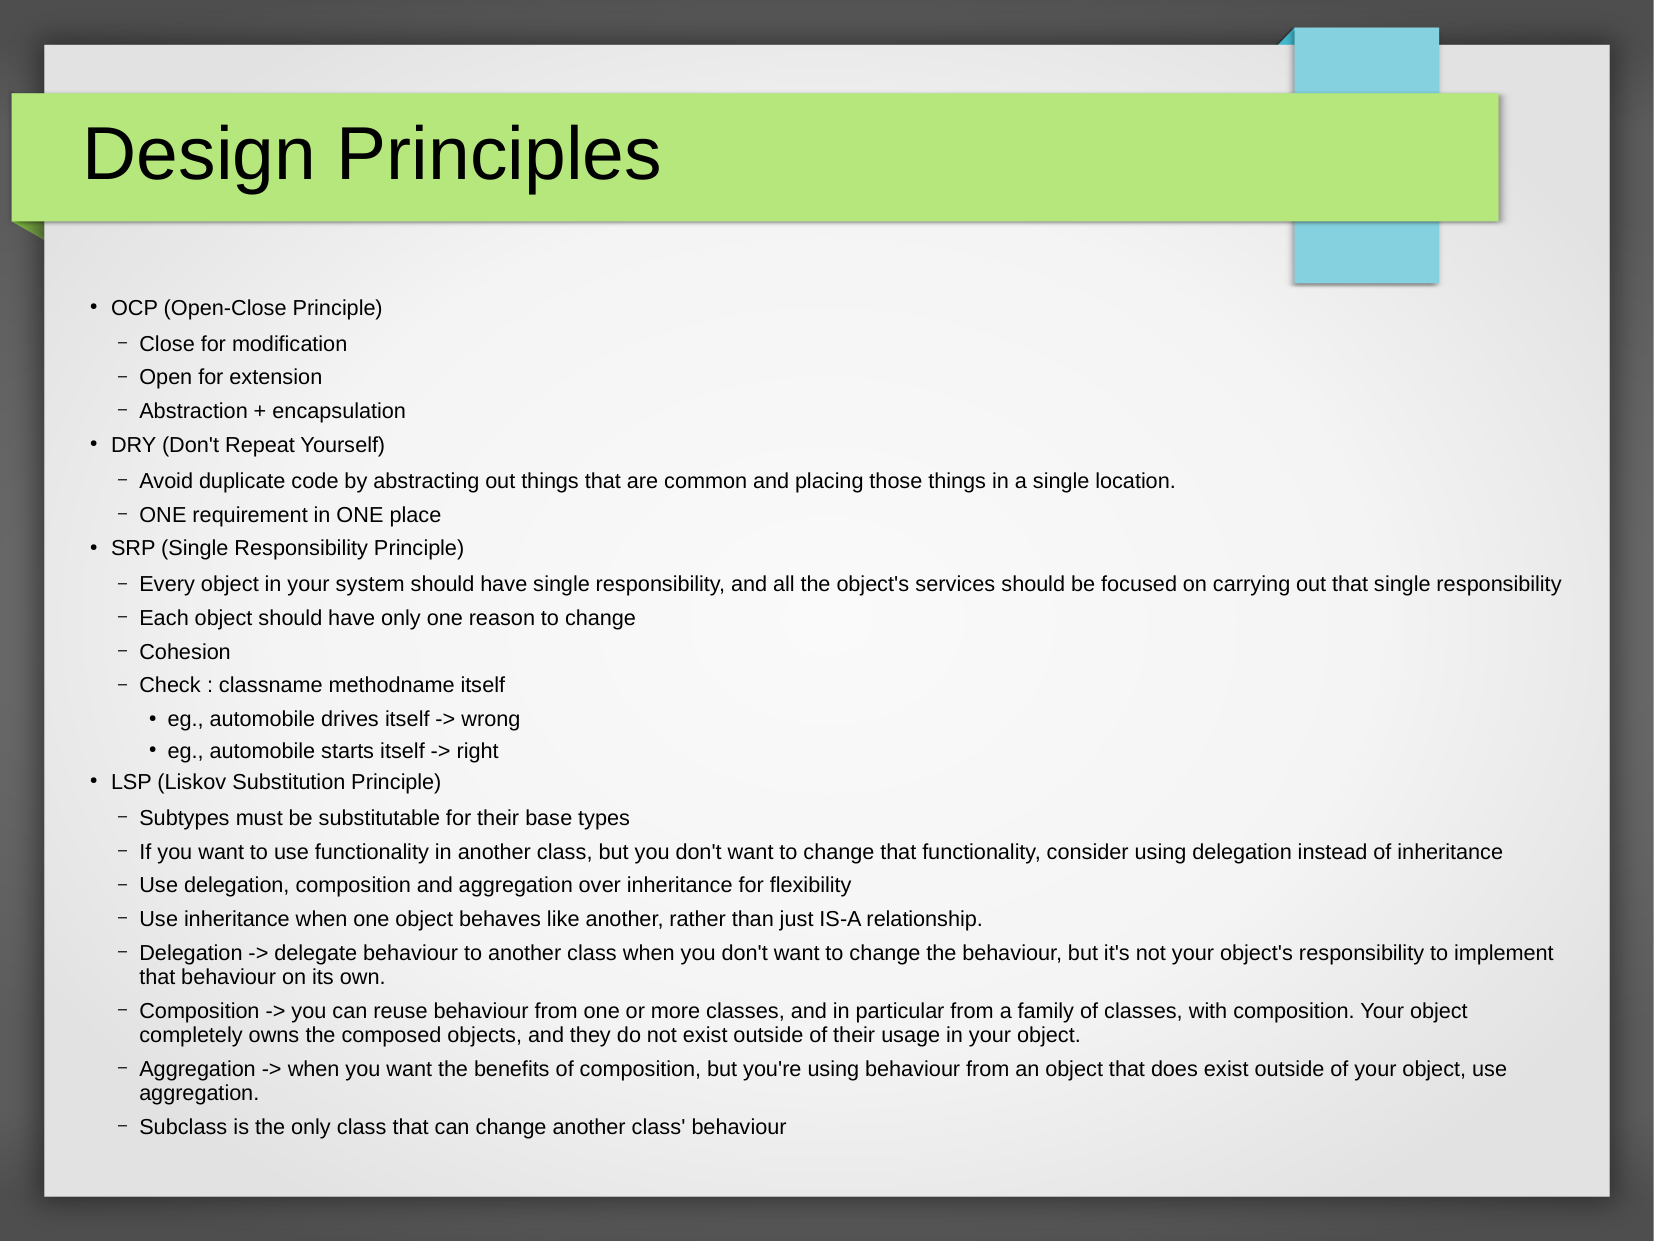

# Design Principles
OCP (Open-Close Principle)
Close for modification
Open for extension
Abstraction + encapsulation
DRY (Don't Repeat Yourself)
Avoid duplicate code by abstracting out things that are common and placing those things in a single location.
ONE requirement in ONE place
SRP (Single Responsibility Principle)
Every object in your system should have single responsibility, and all the object's services should be focused on carrying out that single responsibility
Each object should have only one reason to change
Cohesion
Check : classname methodname itself
eg., automobile drives itself -> wrong
eg., automobile starts itself -> right
LSP (Liskov Substitution Principle)
Subtypes must be substitutable for their base types
If you want to use functionality in another class, but you don't want to change that functionality, consider using delegation instead of inheritance
Use delegation, composition and aggregation over inheritance for flexibility
Use inheritance when one object behaves like another, rather than just IS-A relationship.
Delegation -> delegate behaviour to another class when you don't want to change the behaviour, but it's not your object's responsibility to implement that behaviour on its own.
Composition -> you can reuse behaviour from one or more classes, and in particular from a family of classes, with composition. Your object completely owns the composed objects, and they do not exist outside of their usage in your object.
Aggregation -> when you want the benefits of composition, but you're using behaviour from an object that does exist outside of your object, use aggregation.
Subclass is the only class that can change another class' behaviour